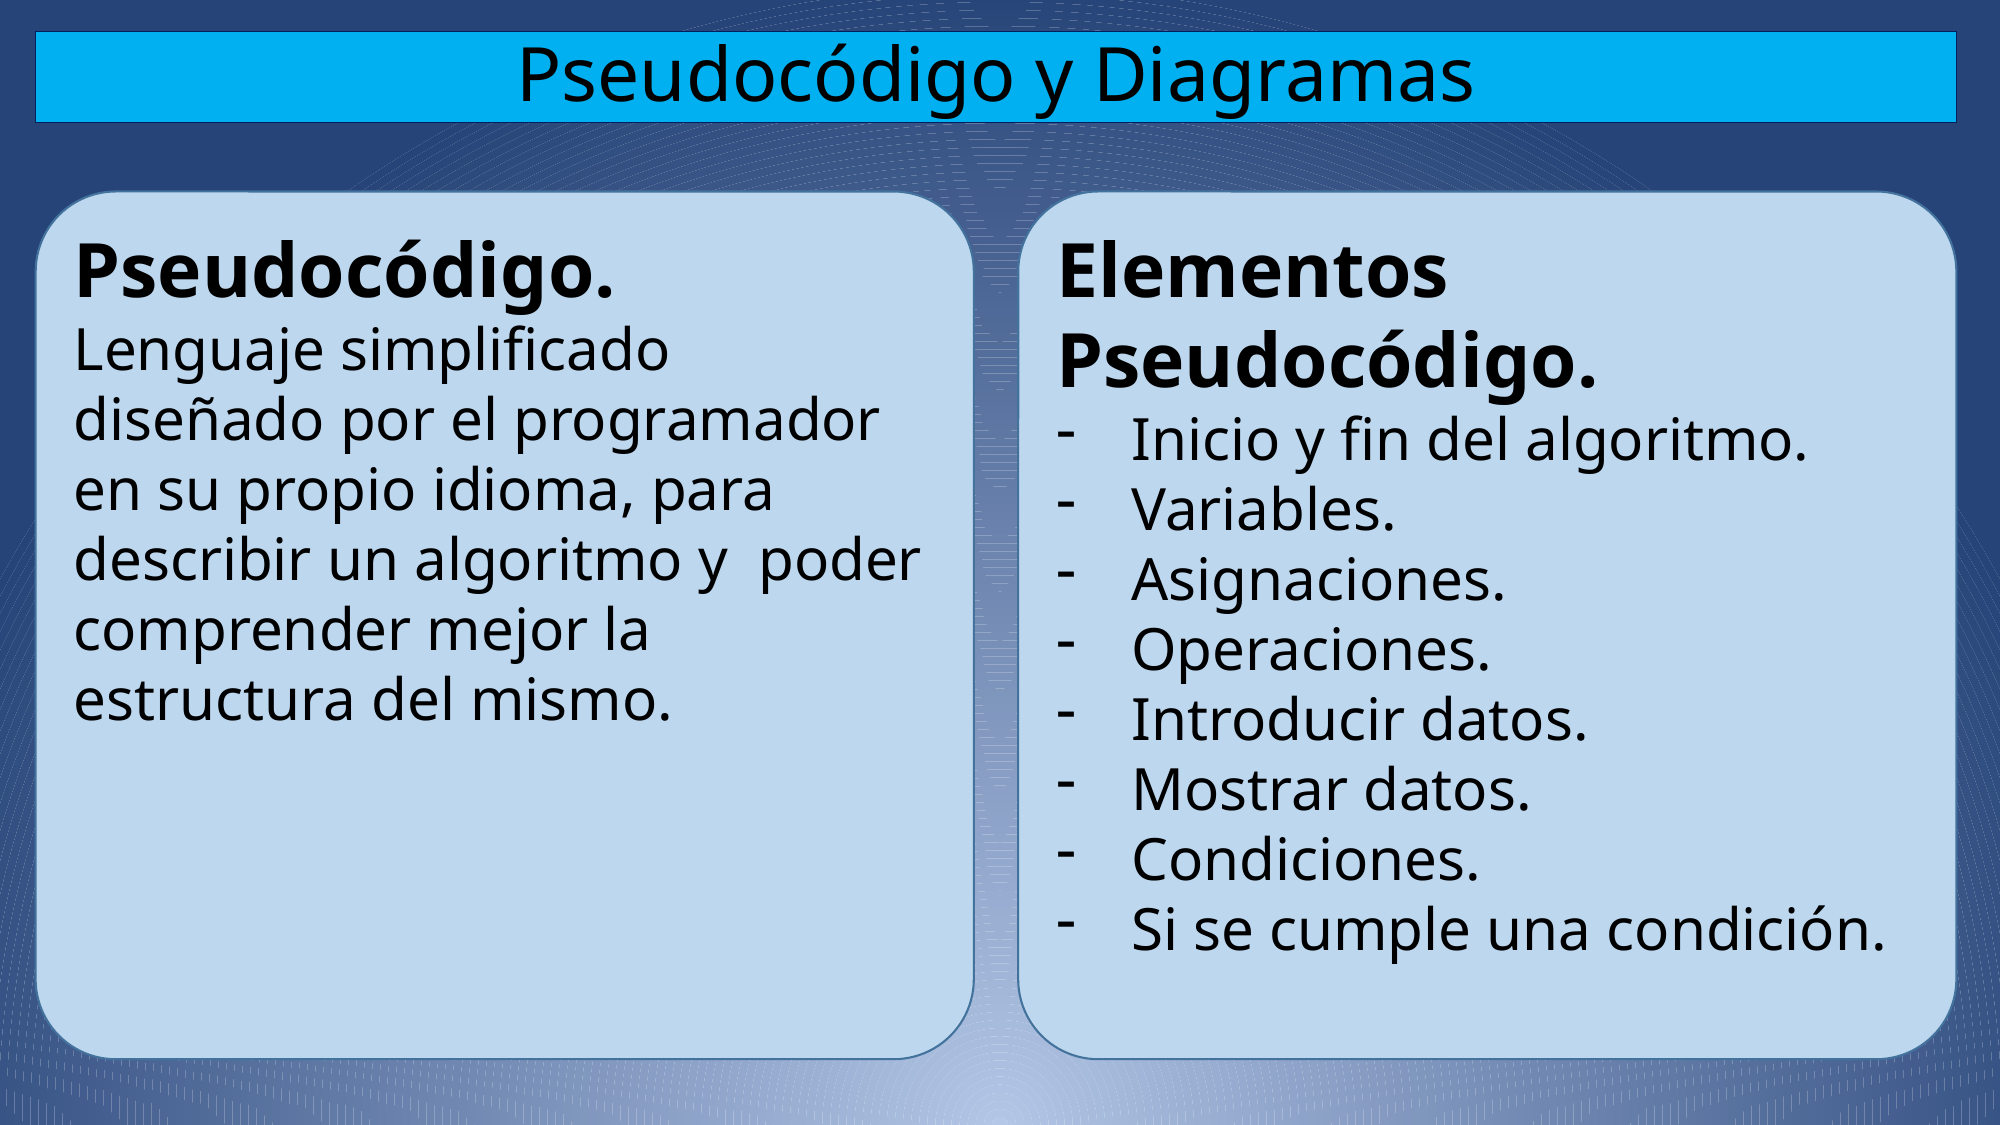

# Pseudocódigo y Diagramas
Pseudocódigo.
Lenguaje simplificado diseñado por el programador en su propio idioma, para describir un algoritmo y poder comprender mejor la estructura del mismo.
Elementos Pseudocódigo.
Inicio y fin del algoritmo.
Variables.
Asignaciones.
Operaciones.
Introducir datos.
Mostrar datos.
Condiciones.
Si se cumple una condición.